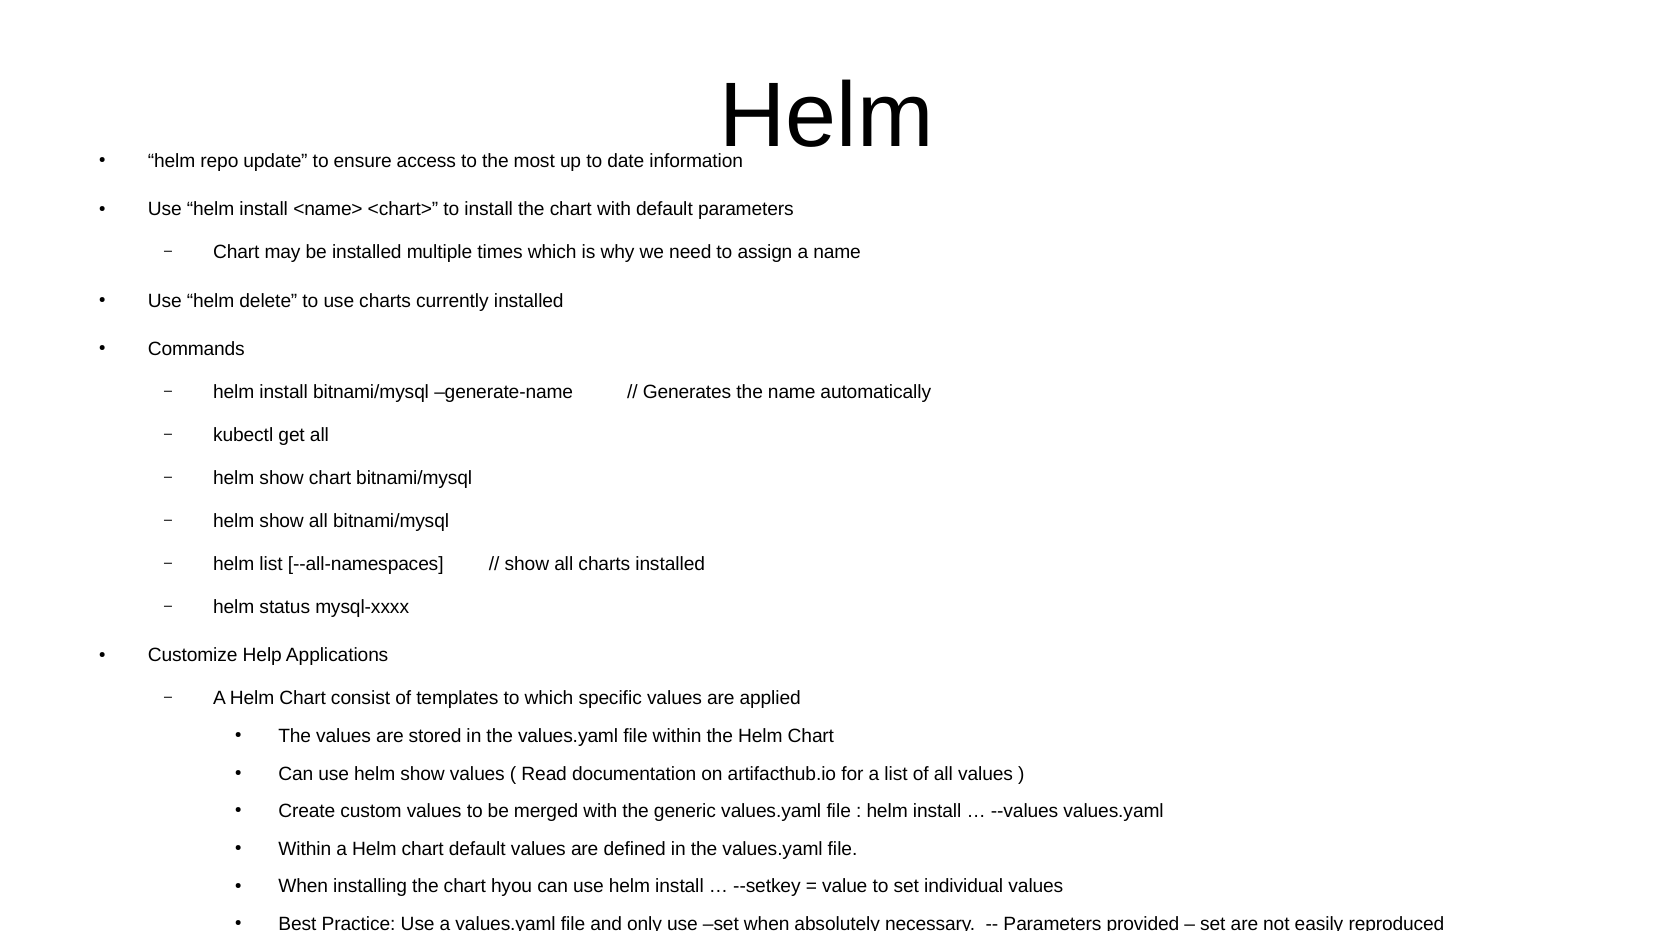

# Helm
“helm repo update” to ensure access to the most up to date information
Use “helm install <name> <chart>” to install the chart with default parameters
Chart may be installed multiple times which is why we need to assign a name
Use “helm delete” to use charts currently installed
Commands
helm install bitnami/mysql –generate-name			// Generates the name automatically
kubectl get all
helm show chart bitnami/mysql
helm show all bitnami/mysql
helm list [--all-namespaces]					// show all charts installed
helm status mysql-xxxx
Customize Help Applications
A Helm Chart consist of templates to which specific values are applied
The values are stored in the values.yaml file within the Helm Chart
Can use helm show values ( Read documentation on artifacthub.io for a list of all values )
Create custom values to be merged with the generic values.yaml file : helm install … --values values.yaml
Within a Helm chart default values are defined in the values.yaml file.
When installing the chart hyou can use helm install … --setkey = value to set individual values
Best Practice: Use a values.yaml file and only use –set when absolutely necessary. -- Parameters provided – set are not easily reproduced